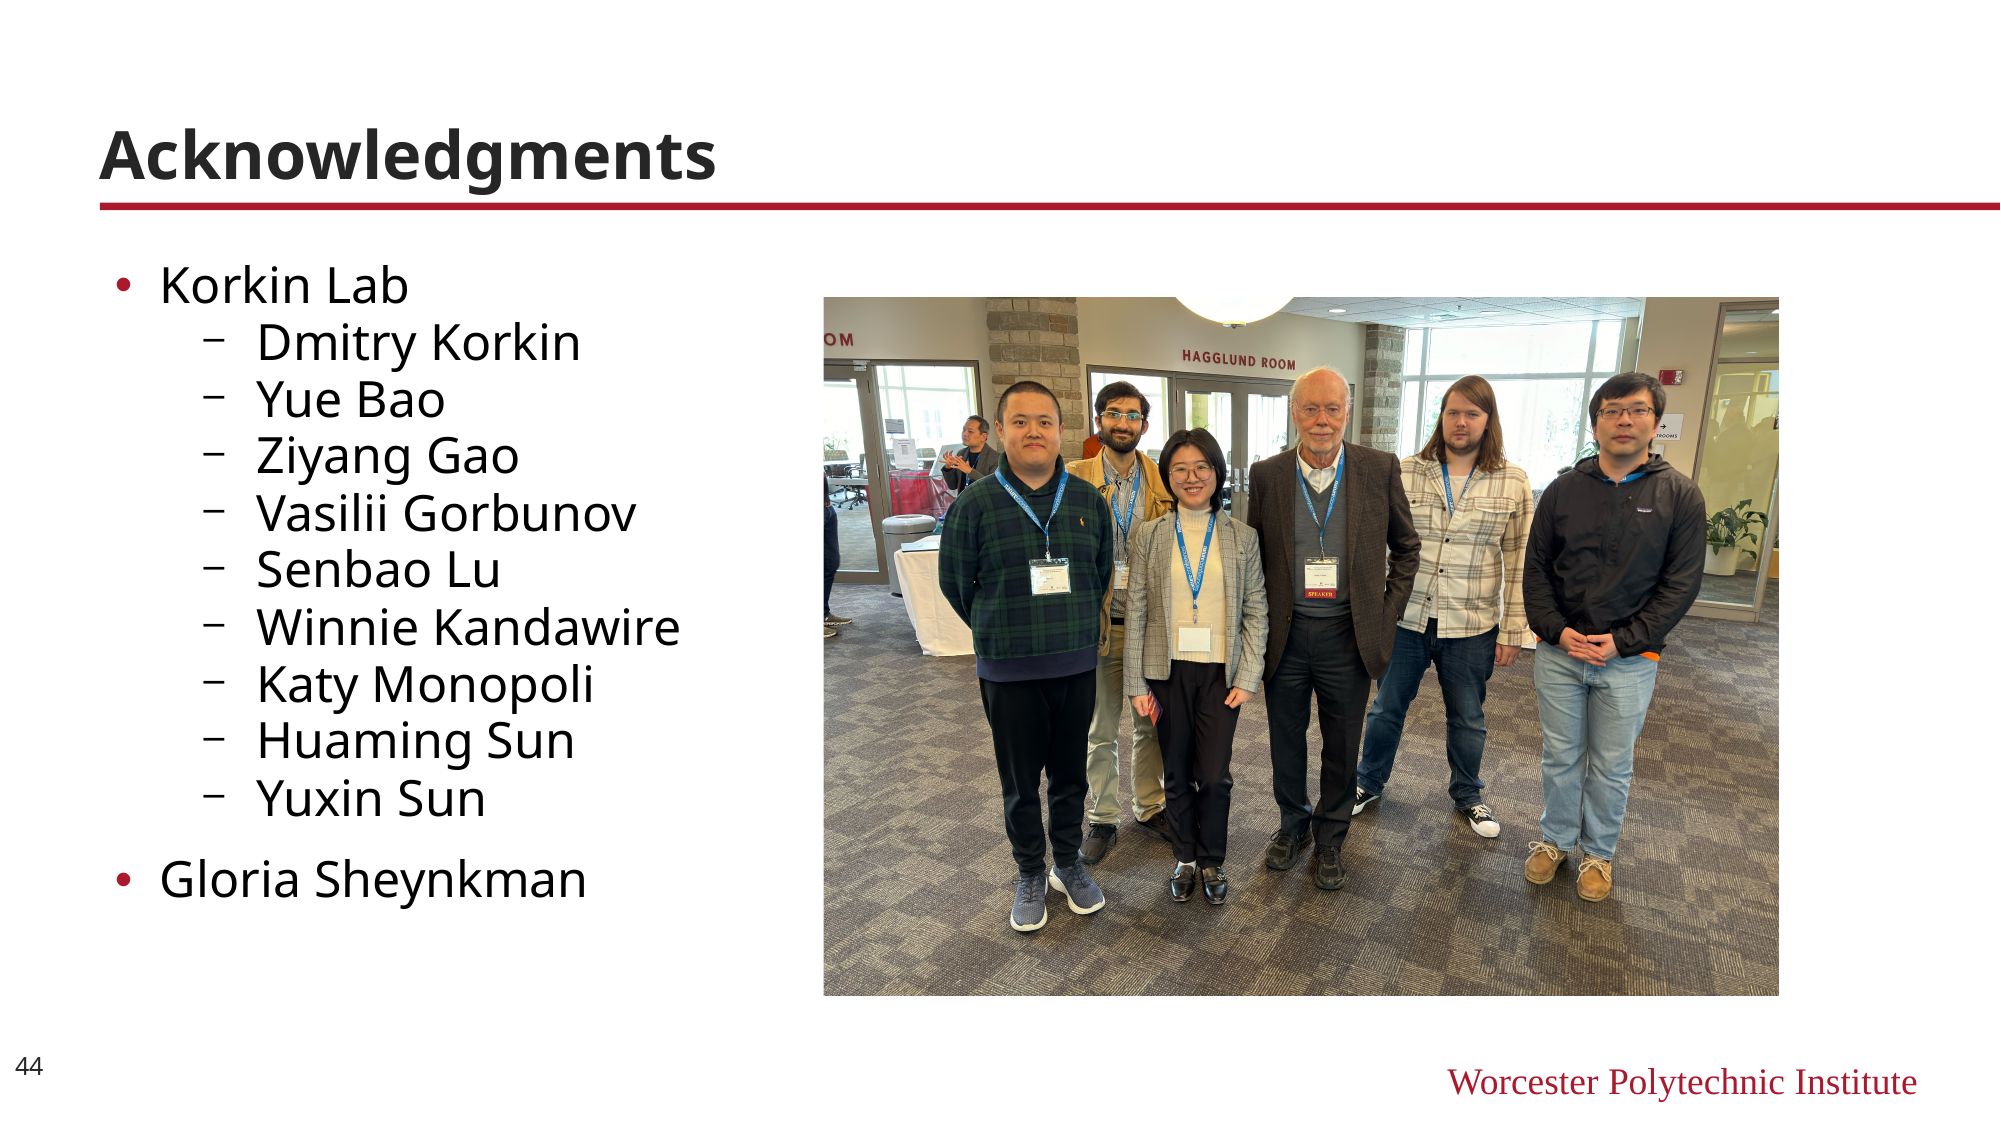

Acknowledgments
# Korkin Lab
Dmitry Korkin
Yue Bao
Ziyang Gao
Vasilii Gorbunov
Senbao Lu
Winnie Kandawire
Katy Monopoli
Huaming Sun
Yuxin Sun
Gloria Sheynkman
44